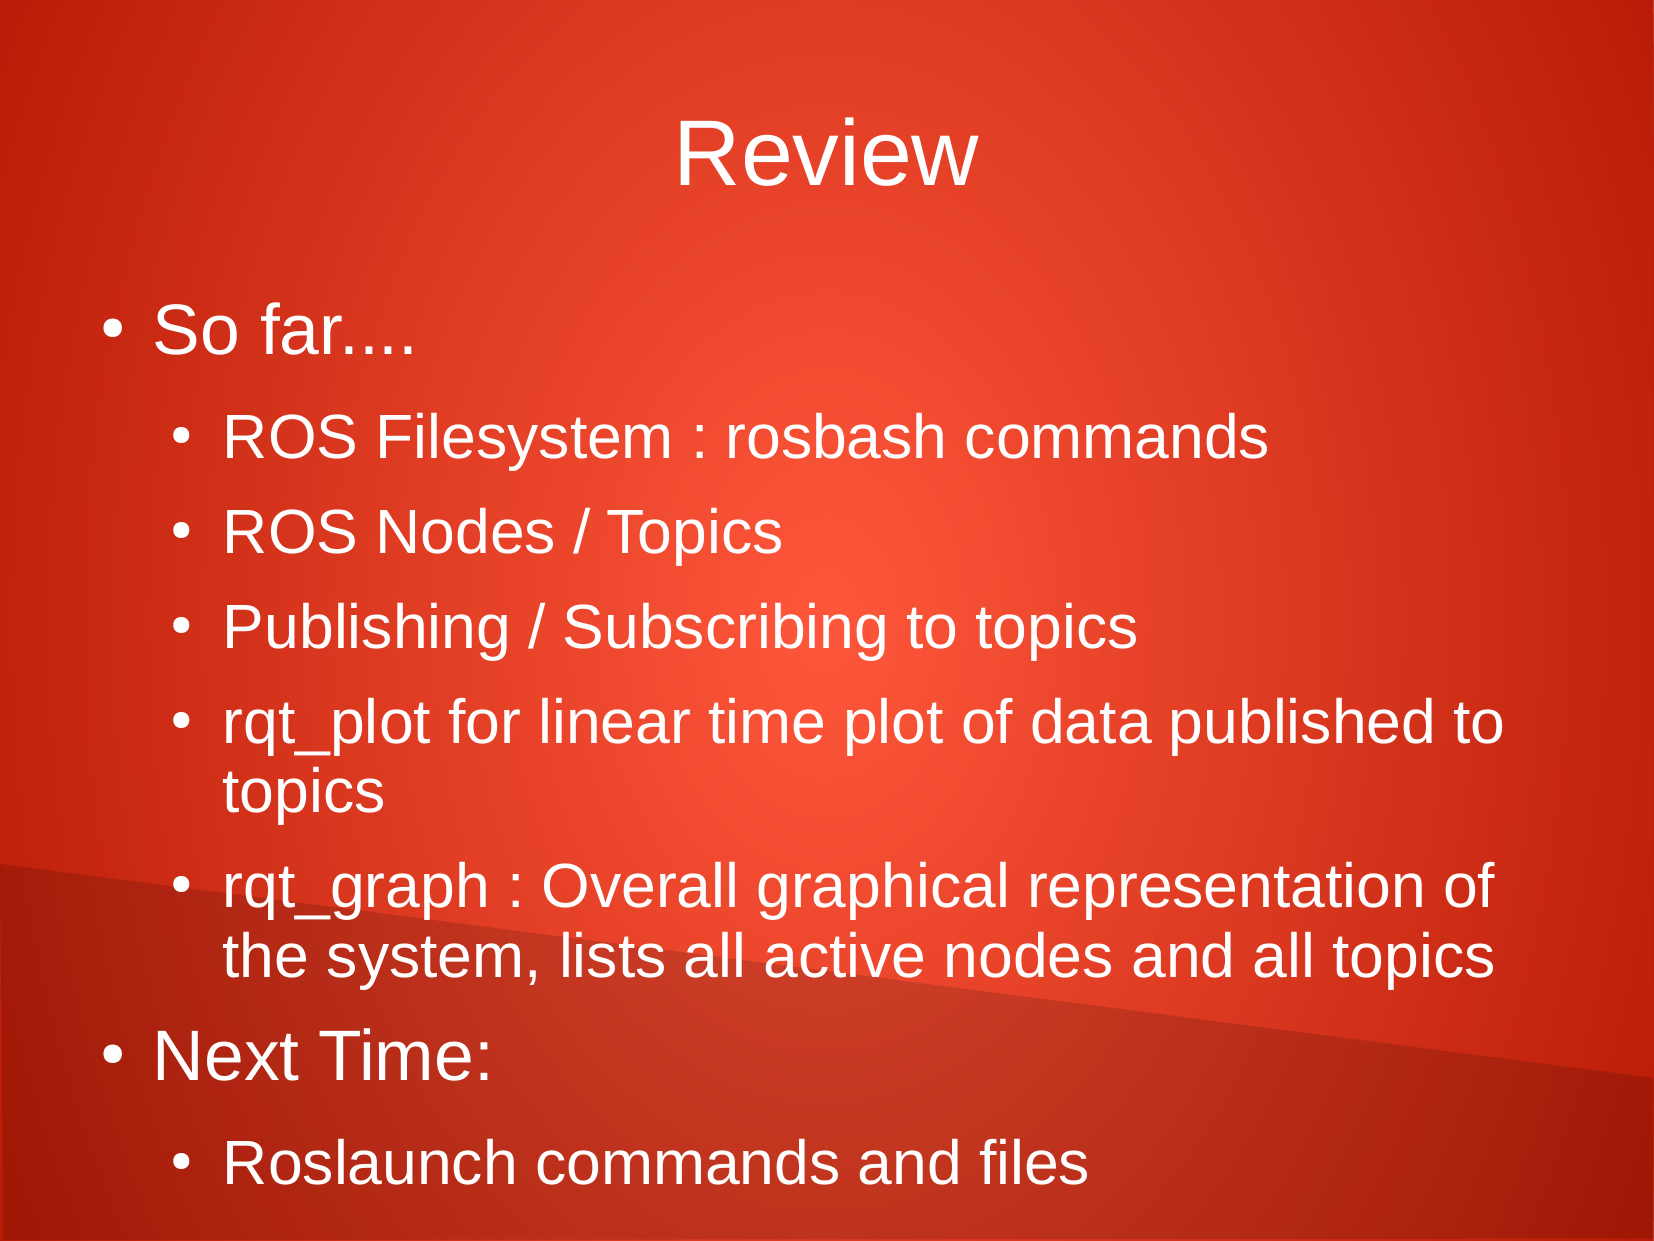

# Review
So far....
ROS Filesystem : rosbash commands
ROS Nodes / Topics
Publishing / Subscribing to topics
rqt_plot for linear time plot of data published to topics
rqt_graph : Overall graphical representation of the system, lists all active nodes and all topics
Next Time:
Roslaunch commands and files